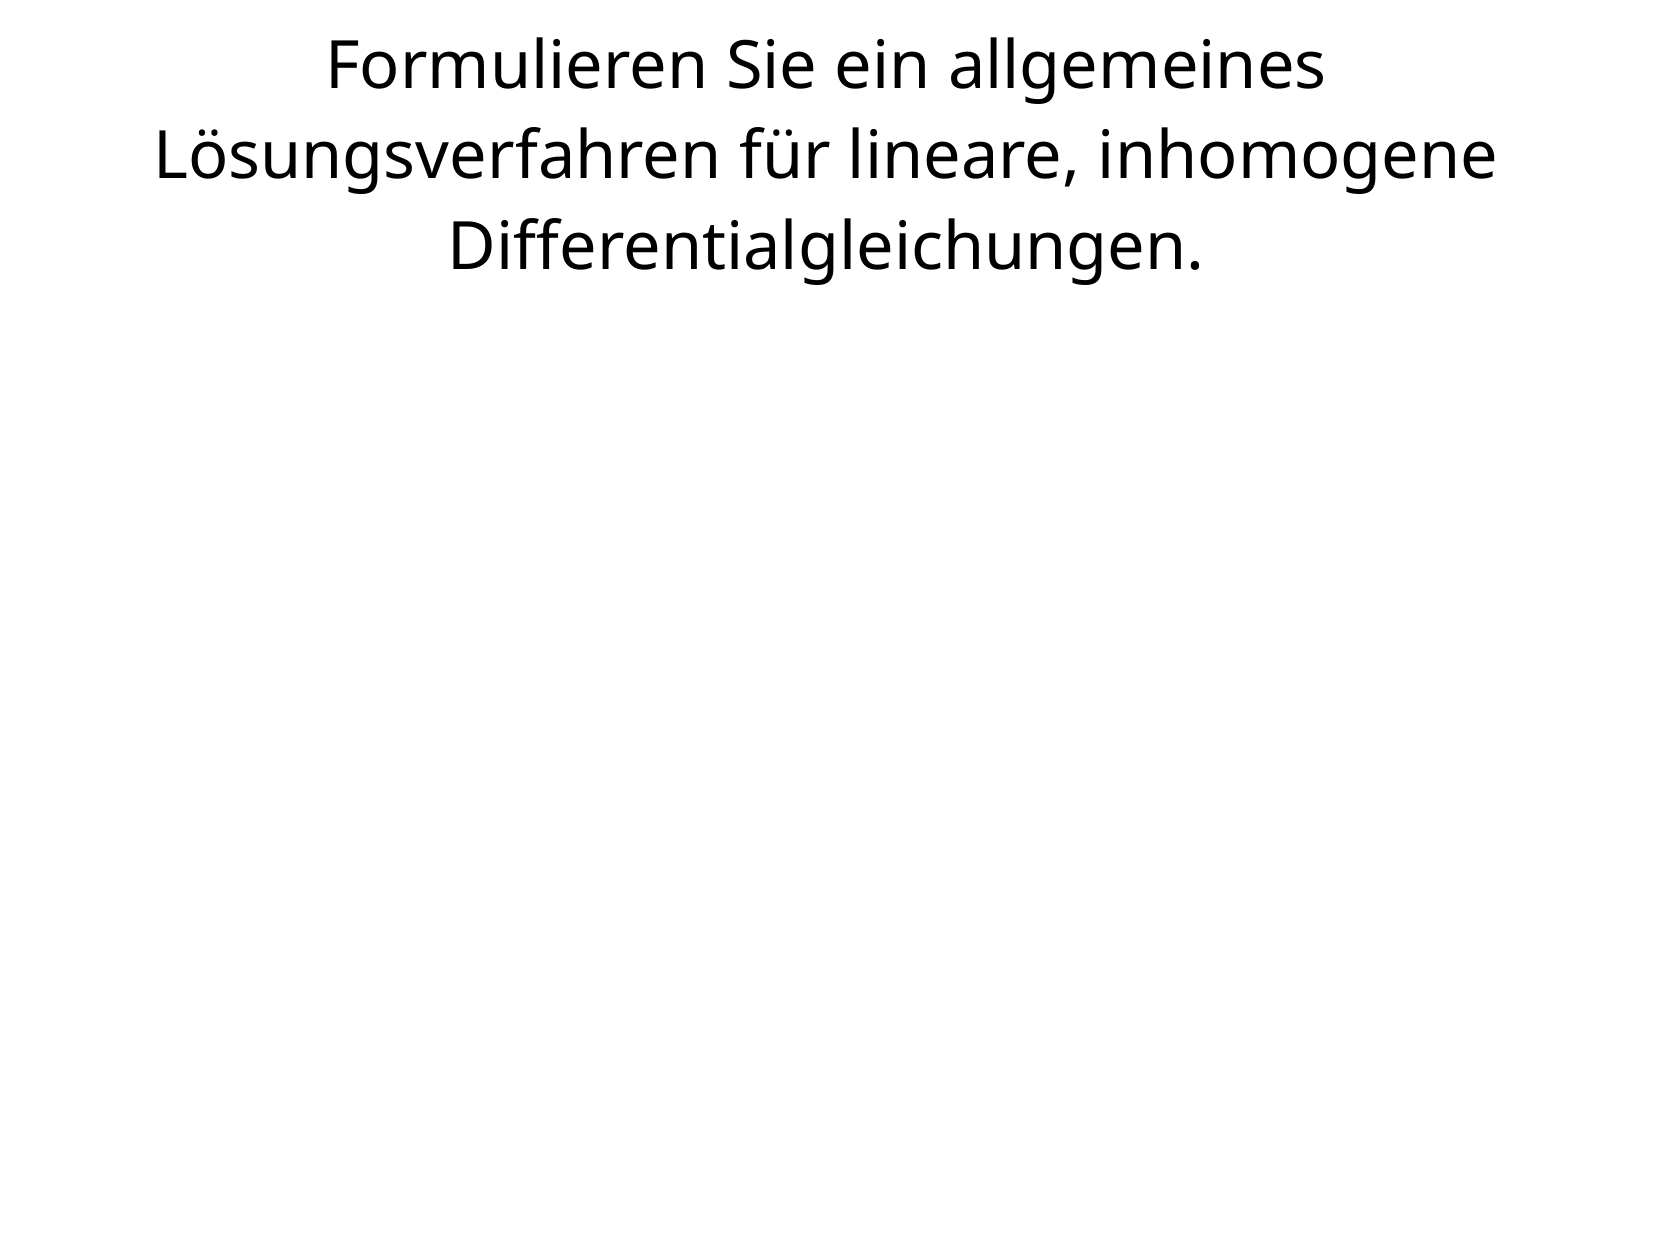

# Formulieren Sie ein allgemeines Lösungsverfahren für lineare, inhomogene Differentialgleichungen.